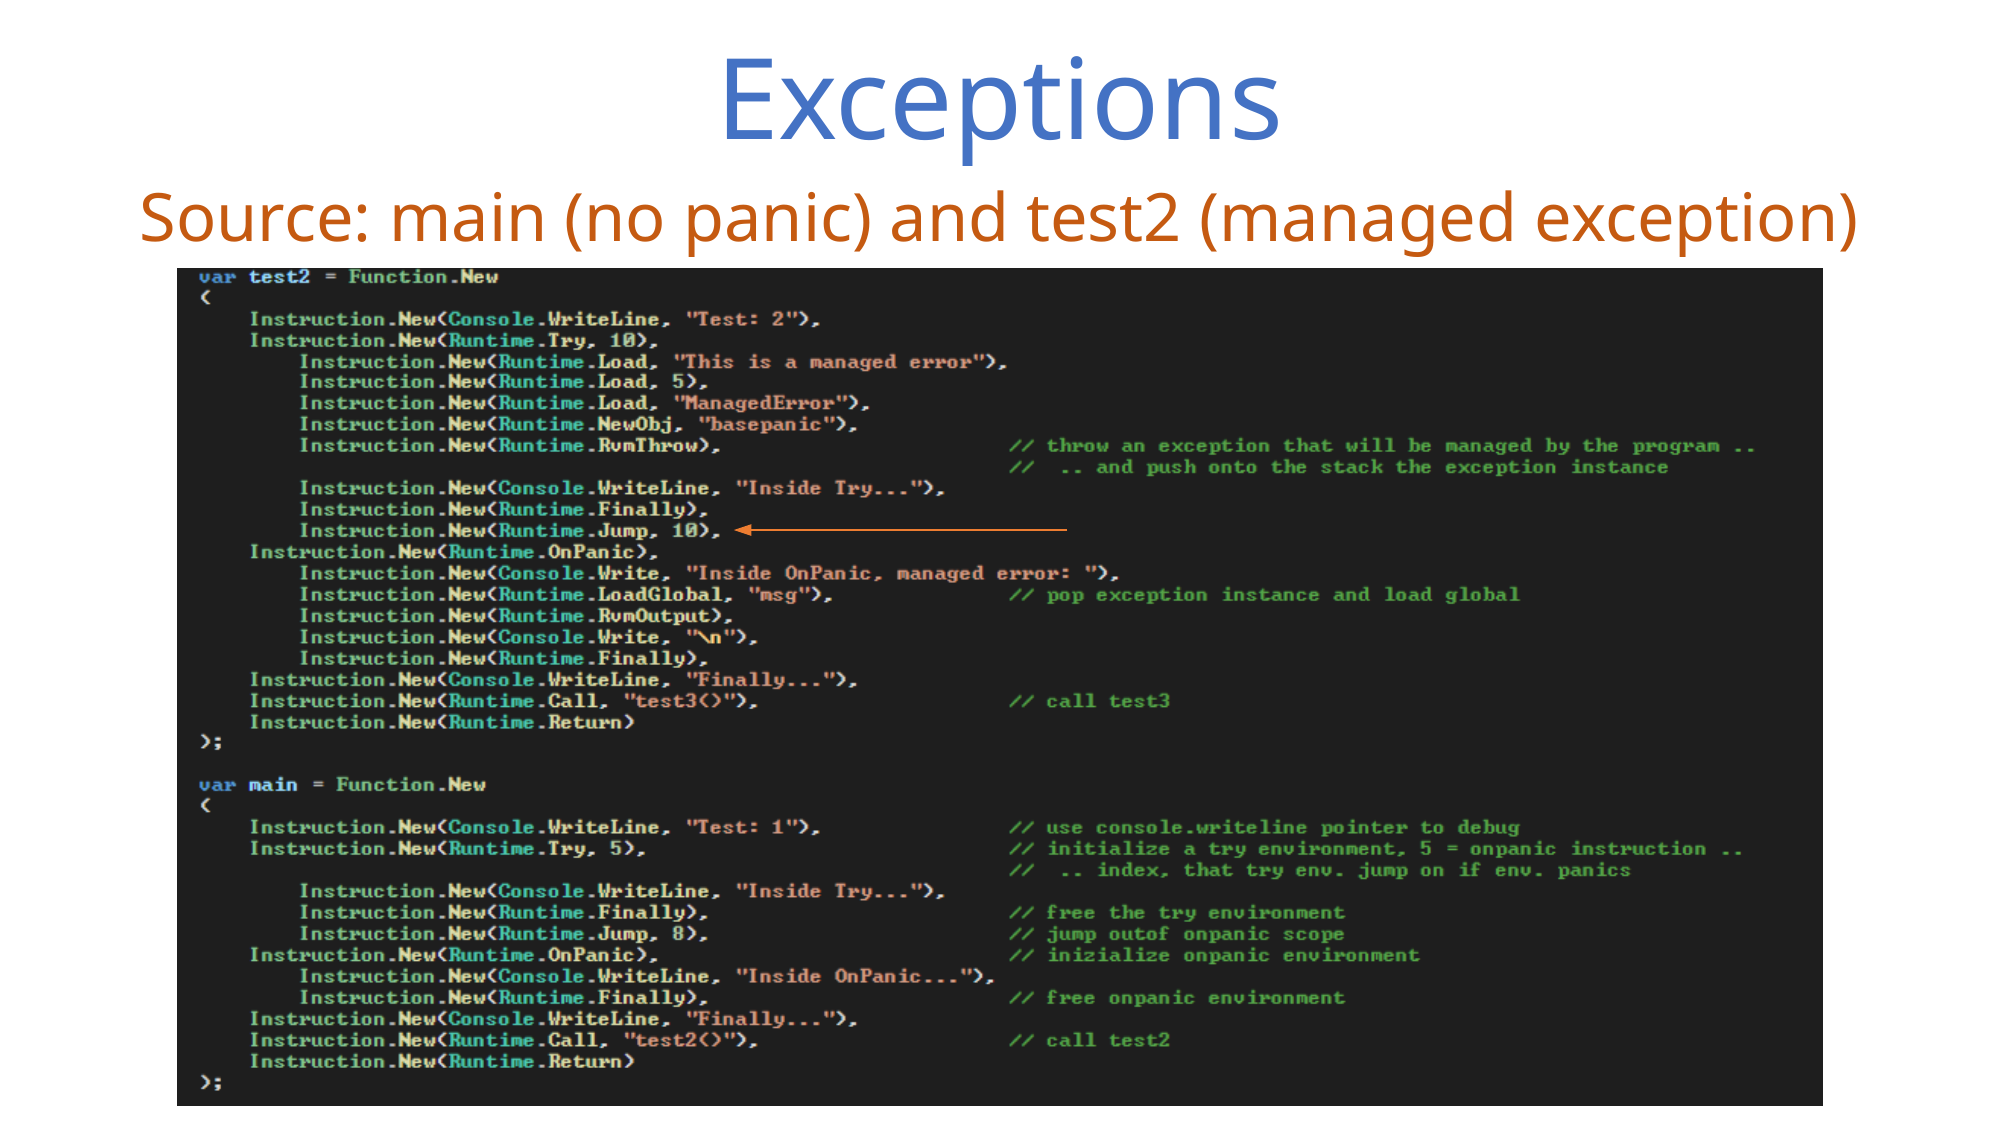

Exceptions
Source: main (no panic) and test2 (managed exception)